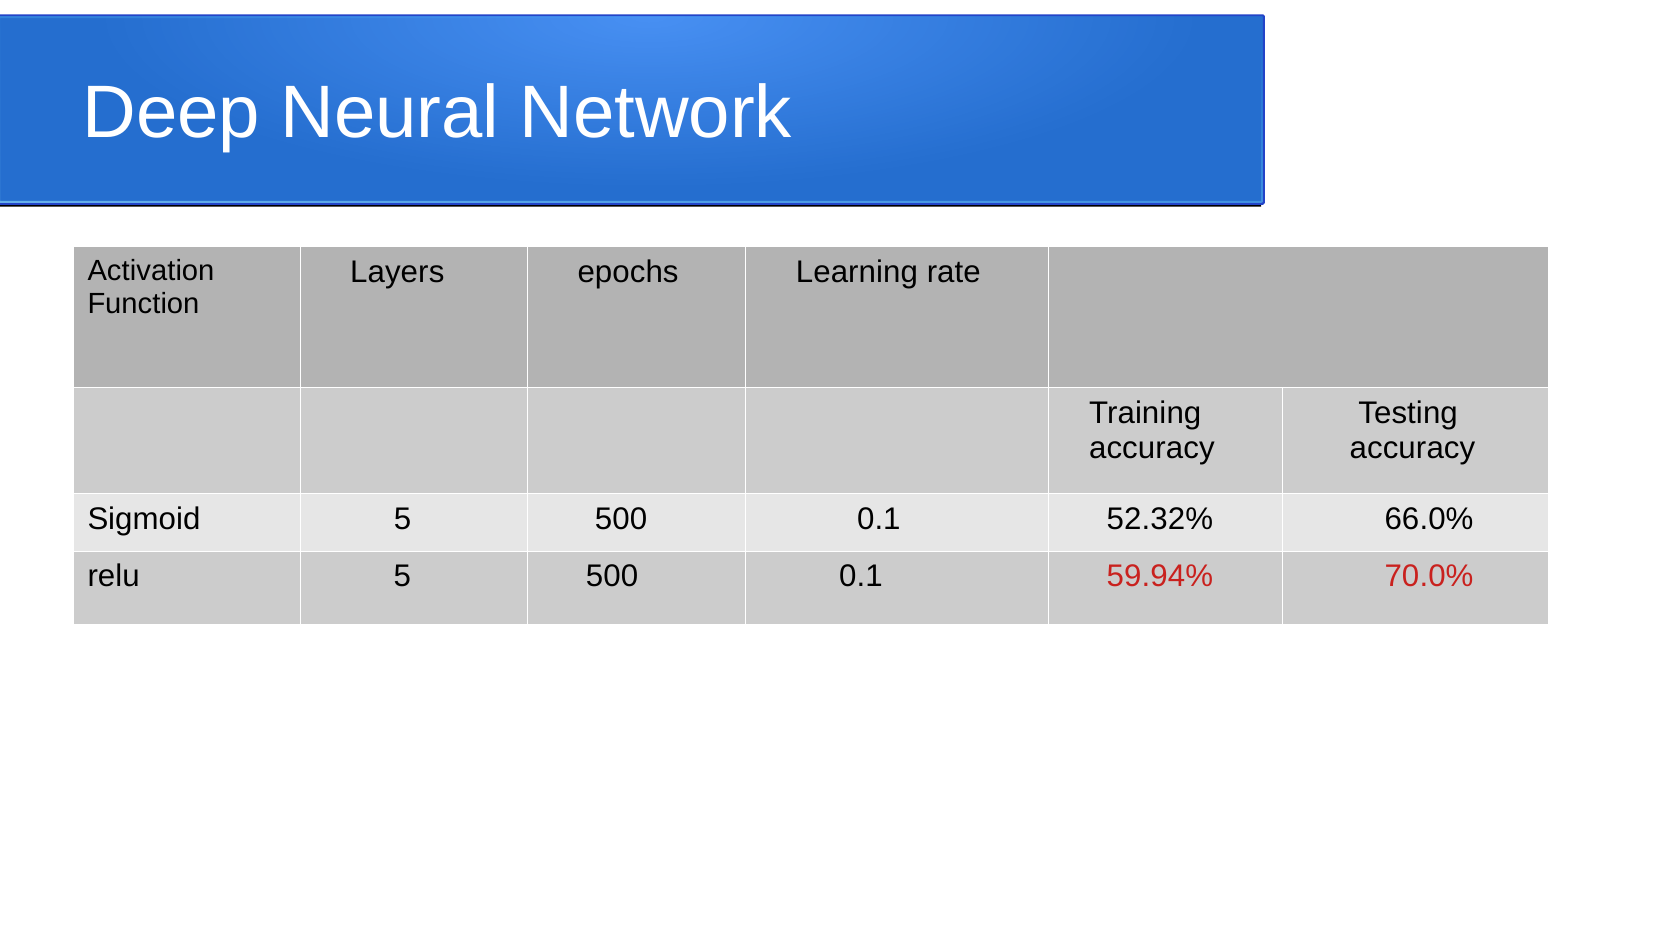

# Deep Neural Network
| Activation Function | Layers | epochs | Learning rate | | |
| --- | --- | --- | --- | --- | --- |
| | | | | Training accuracy | Testing accuracy |
| Sigmoid | 5 | 500 | 0.1 | 52.32% | 66.0% |
| relu | 5 | 500 | 0.1 | 59.94% | 70.0% |